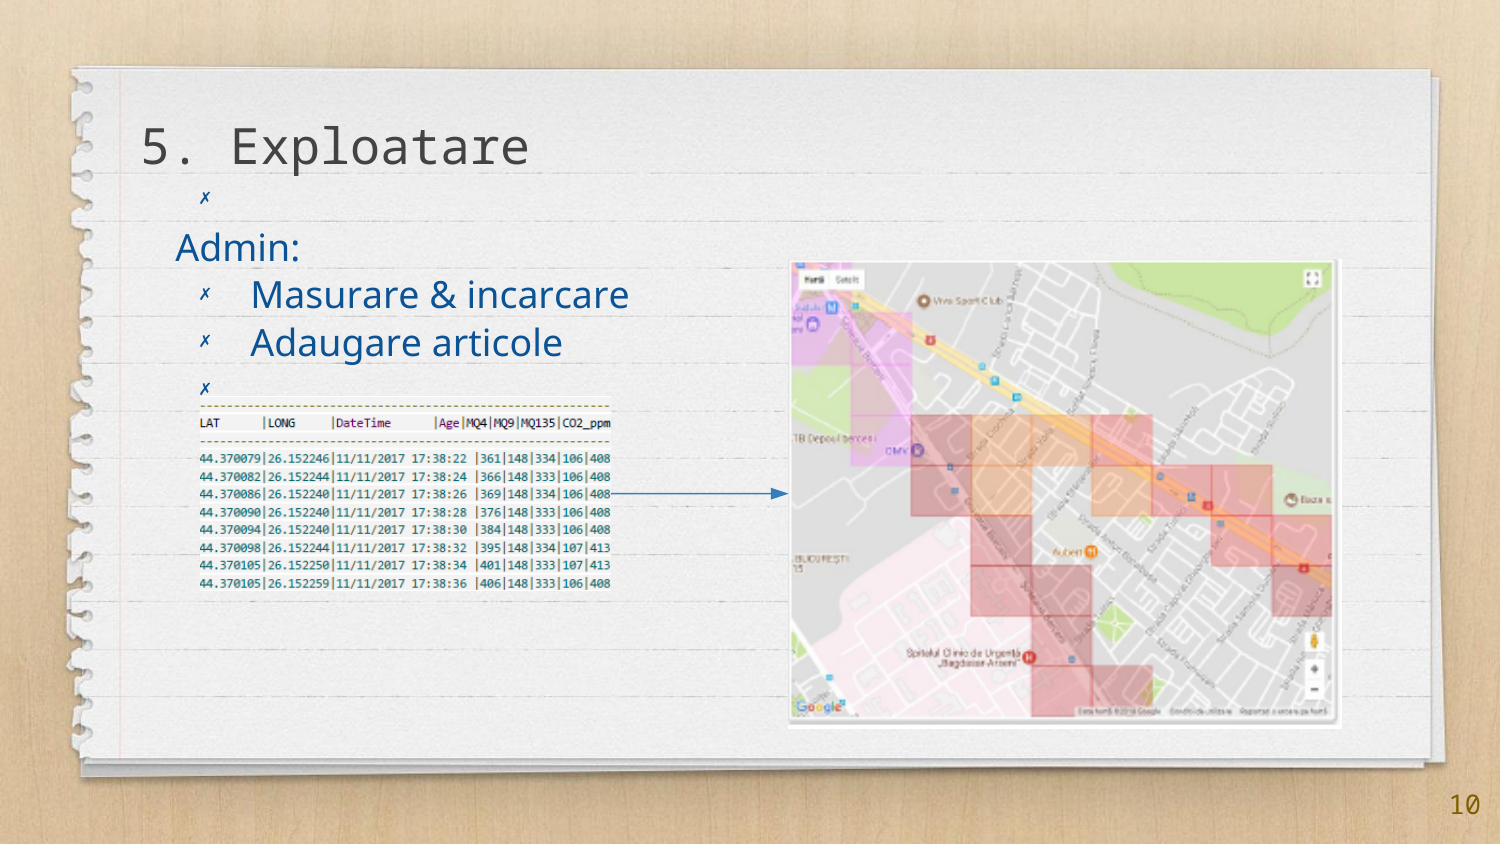

# 5. Exploatare
Admin:
Masurare & incarcare
Adaugare articole